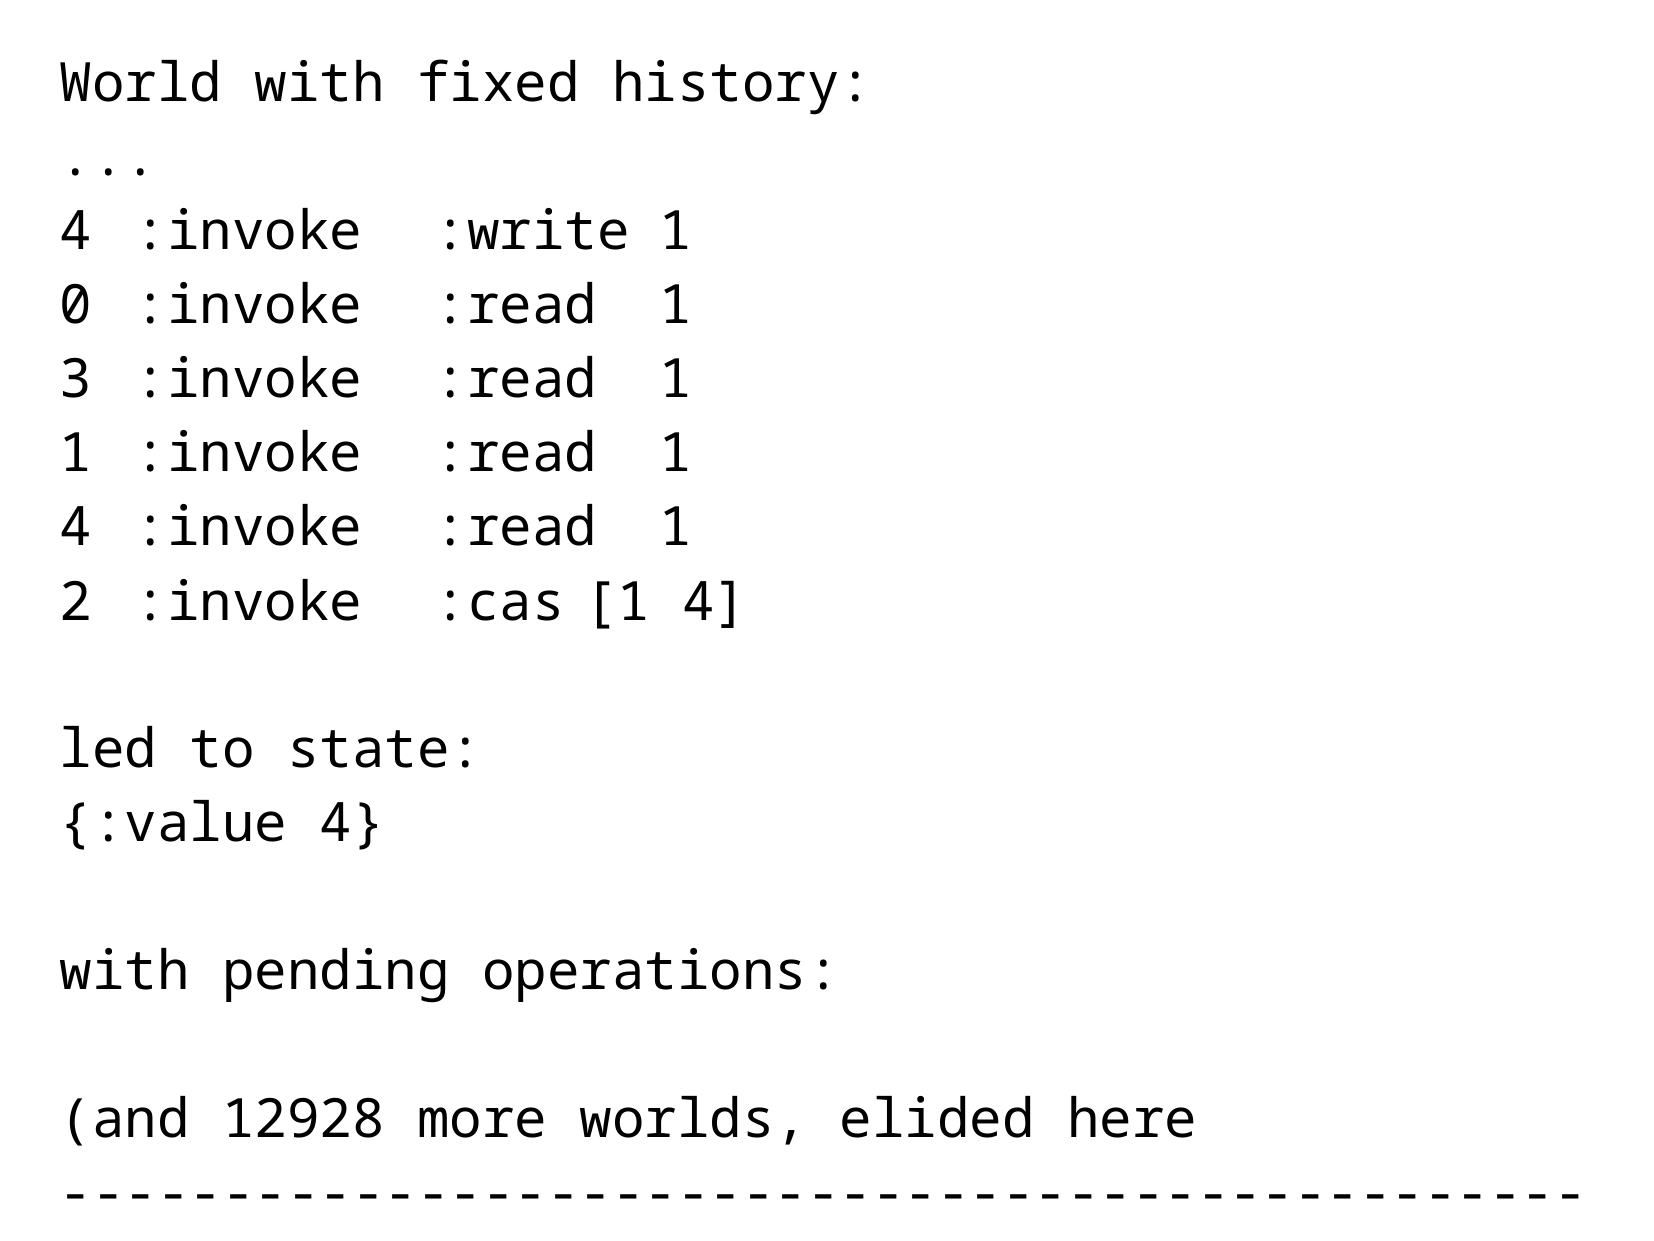

World with fixed history:
...
4	:invoke	:write	1
0	:invoke	:read	1
3	:invoke	:read	1
1	:invoke	:read	1
4	:invoke	:read	1
2	:invoke	:cas	[1 4]
led to state:
{:value 4}
with pending operations:
(and 12928 more worlds, elided here
-------------------------------------------------------
Inconsistent state transitions:
([{:value 4} "can't read 1 from register 4"])